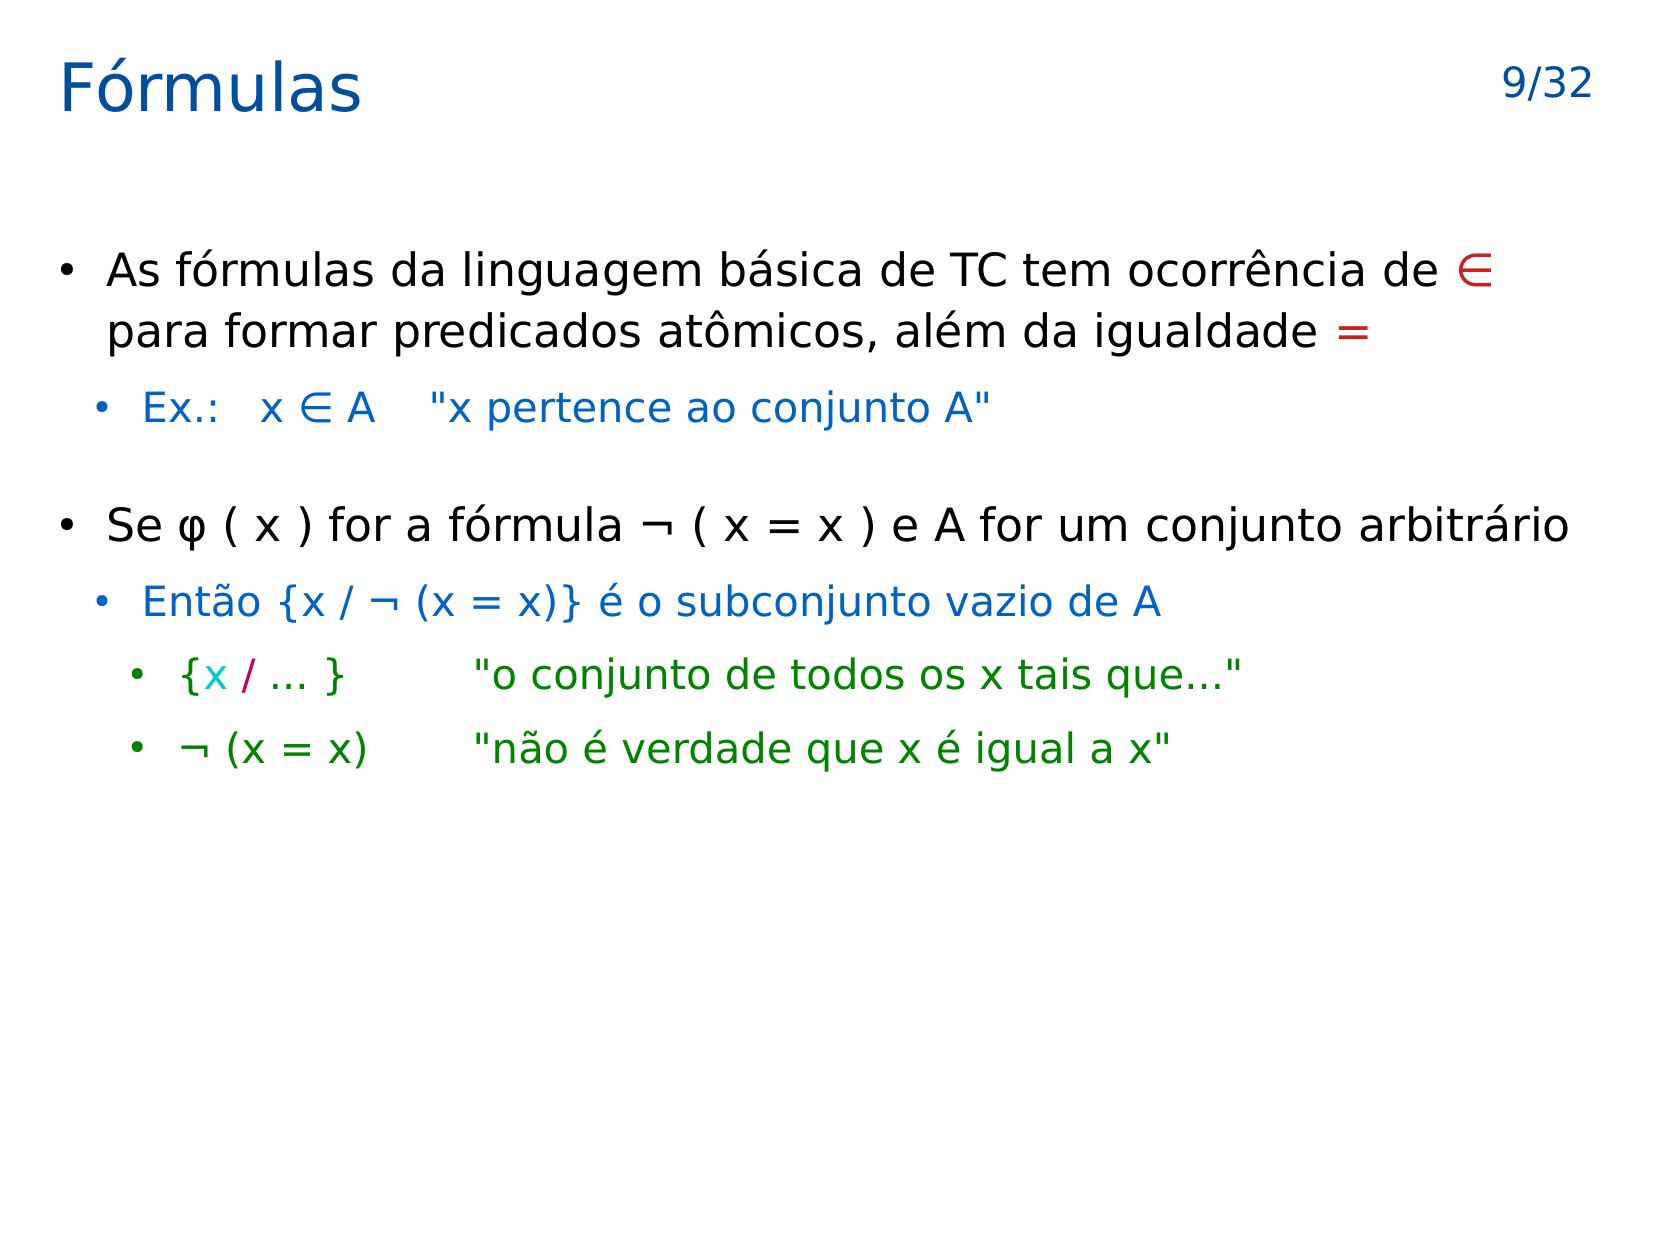

# Fórmulas
9
As fórmulas da linguagem básica de TC tem ocorrência de ∈ para formar predicados atômicos, além da igualdade =
Ex.: x ∈ A "x pertence ao conjunto A"
Se φ ( x ) for a fórmula ¬ ( x = x ) e A for um conjunto arbitrário
Então {x / ¬ (x = x)} é o subconjunto vazio de A
{x / ... }		"o conjunto de todos os x tais que..."
¬ (x = x)		"não é verdade que x é igual a x"